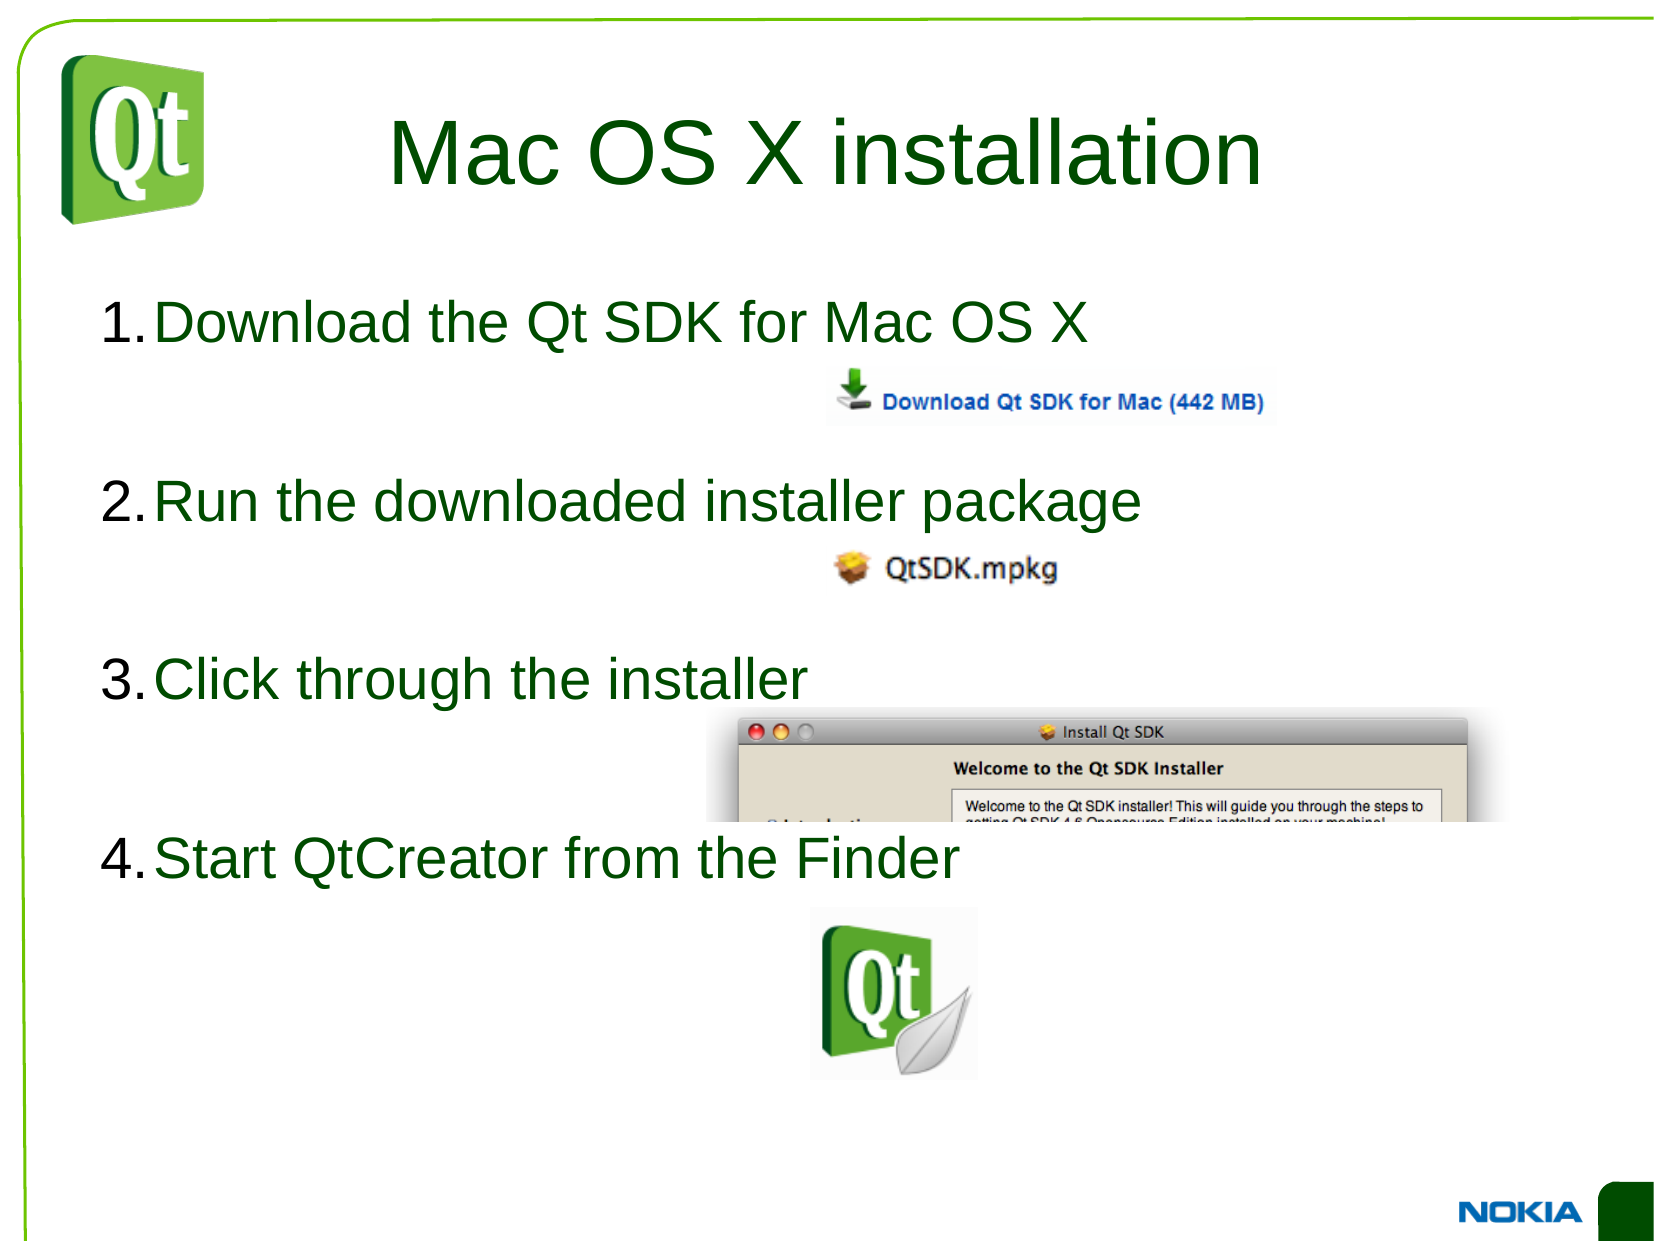

# Mac OS X installation
Download the Qt SDK for Mac OS X
Run the downloaded installer package
Click through the installer
Start QtCreator from the Finder